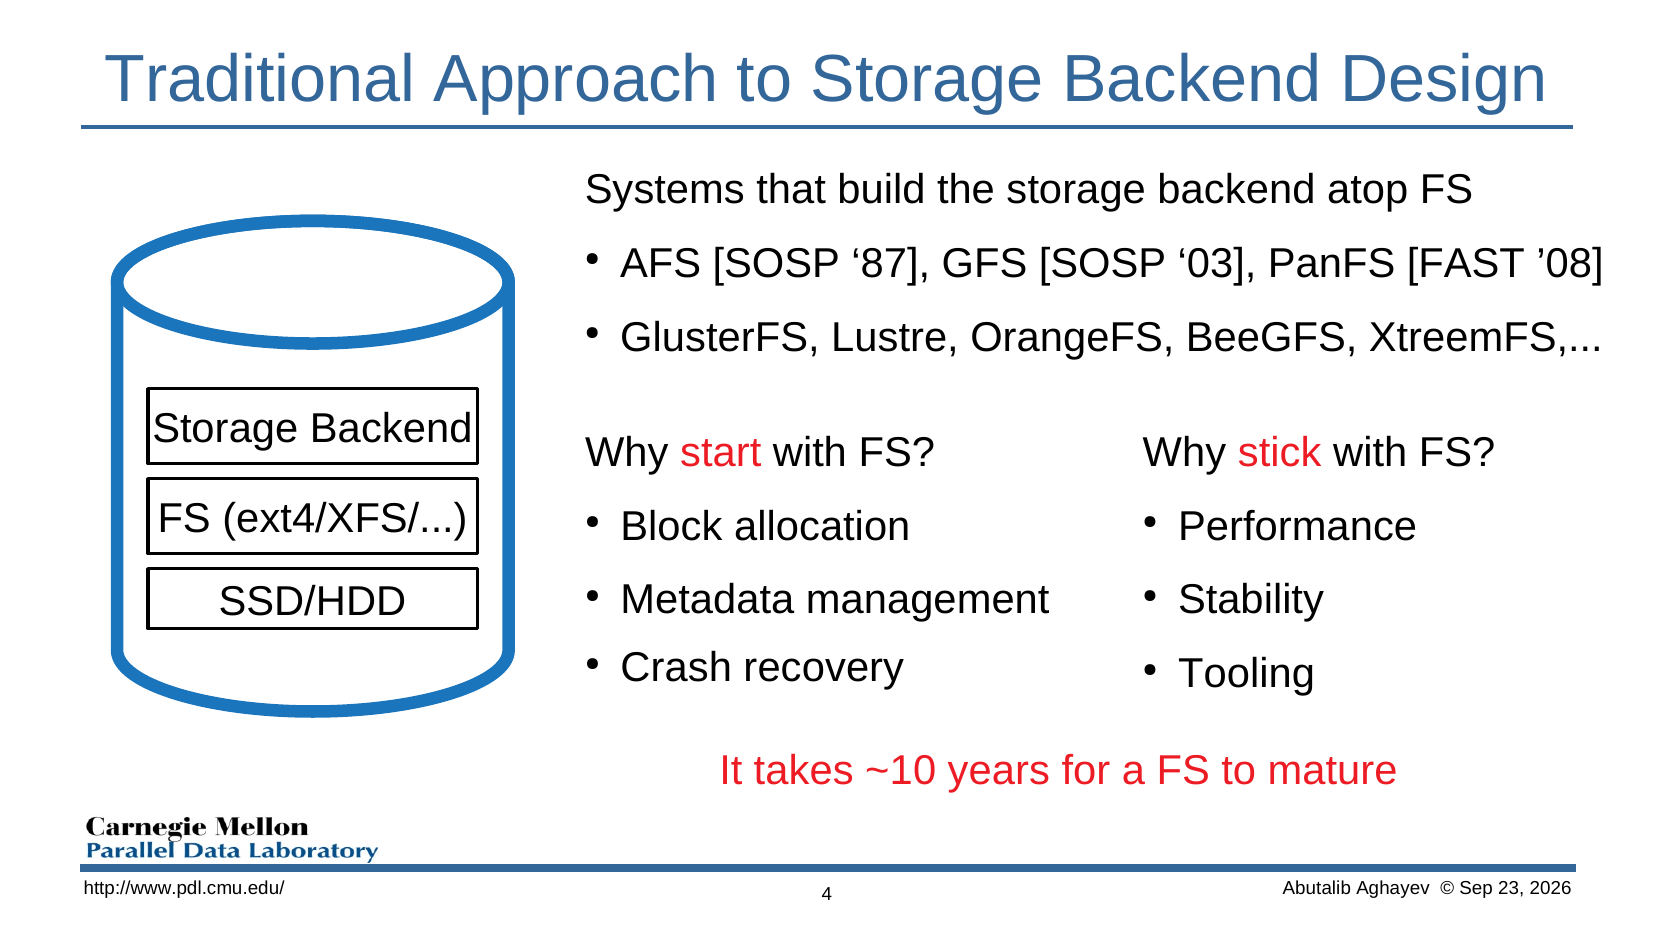

# Traditional Approach to Storage Backend Design
Systems that build the storage backend atop FS
AFS [SOSP ‘87], GFS [SOSP ‘03], PanFS [FAST ’08]
GlusterFS, Lustre, OrangeFS, BeeGFS, XtreemFS,...
Storage Backend
Why start with FS?
Block allocation
Metadata management
Crash recovery
Why stick with FS?
Performance
Stability
Tooling
FS (ext4/XFS/...)
SSD/HDD
It takes ~10 years for a FS to mature
http://www.pdl.cmu.edu/
 Abutalib Aghayev ©